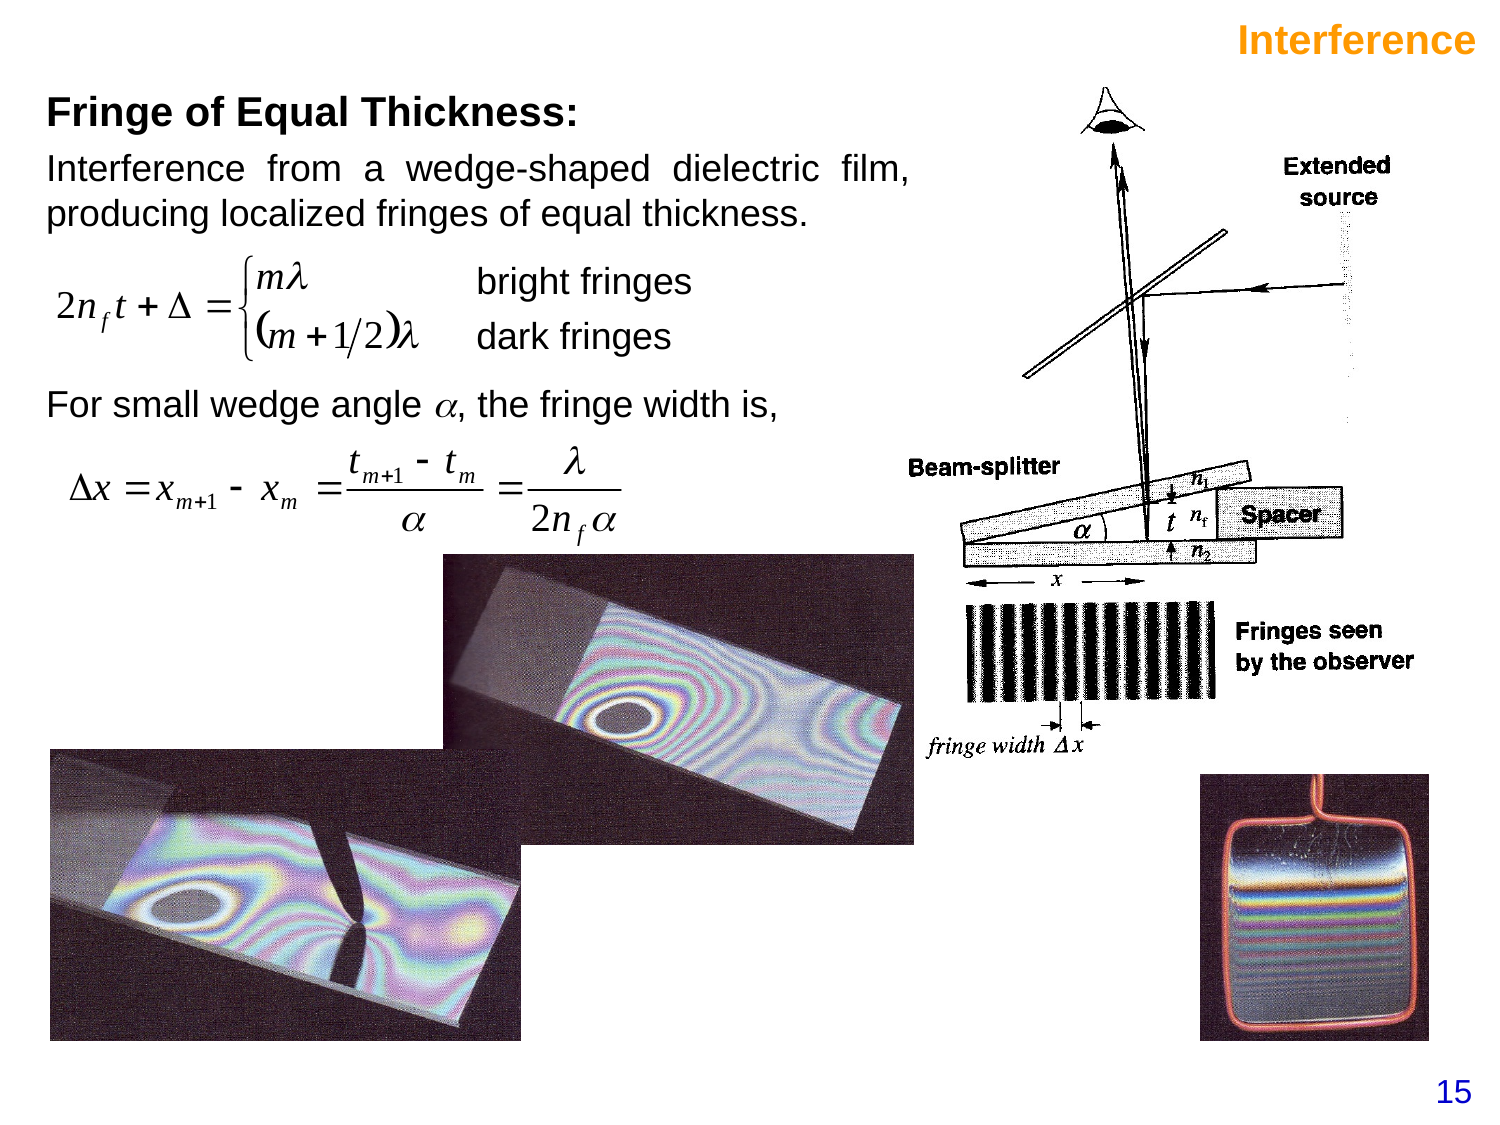

Interference
Fringe of Equal Thickness:
Interference from a wedge-shaped dielectric film, producing localized fringes of equal thickness.
 bright fringes
 dark fringes
For small wedge angle , the fringe width is,